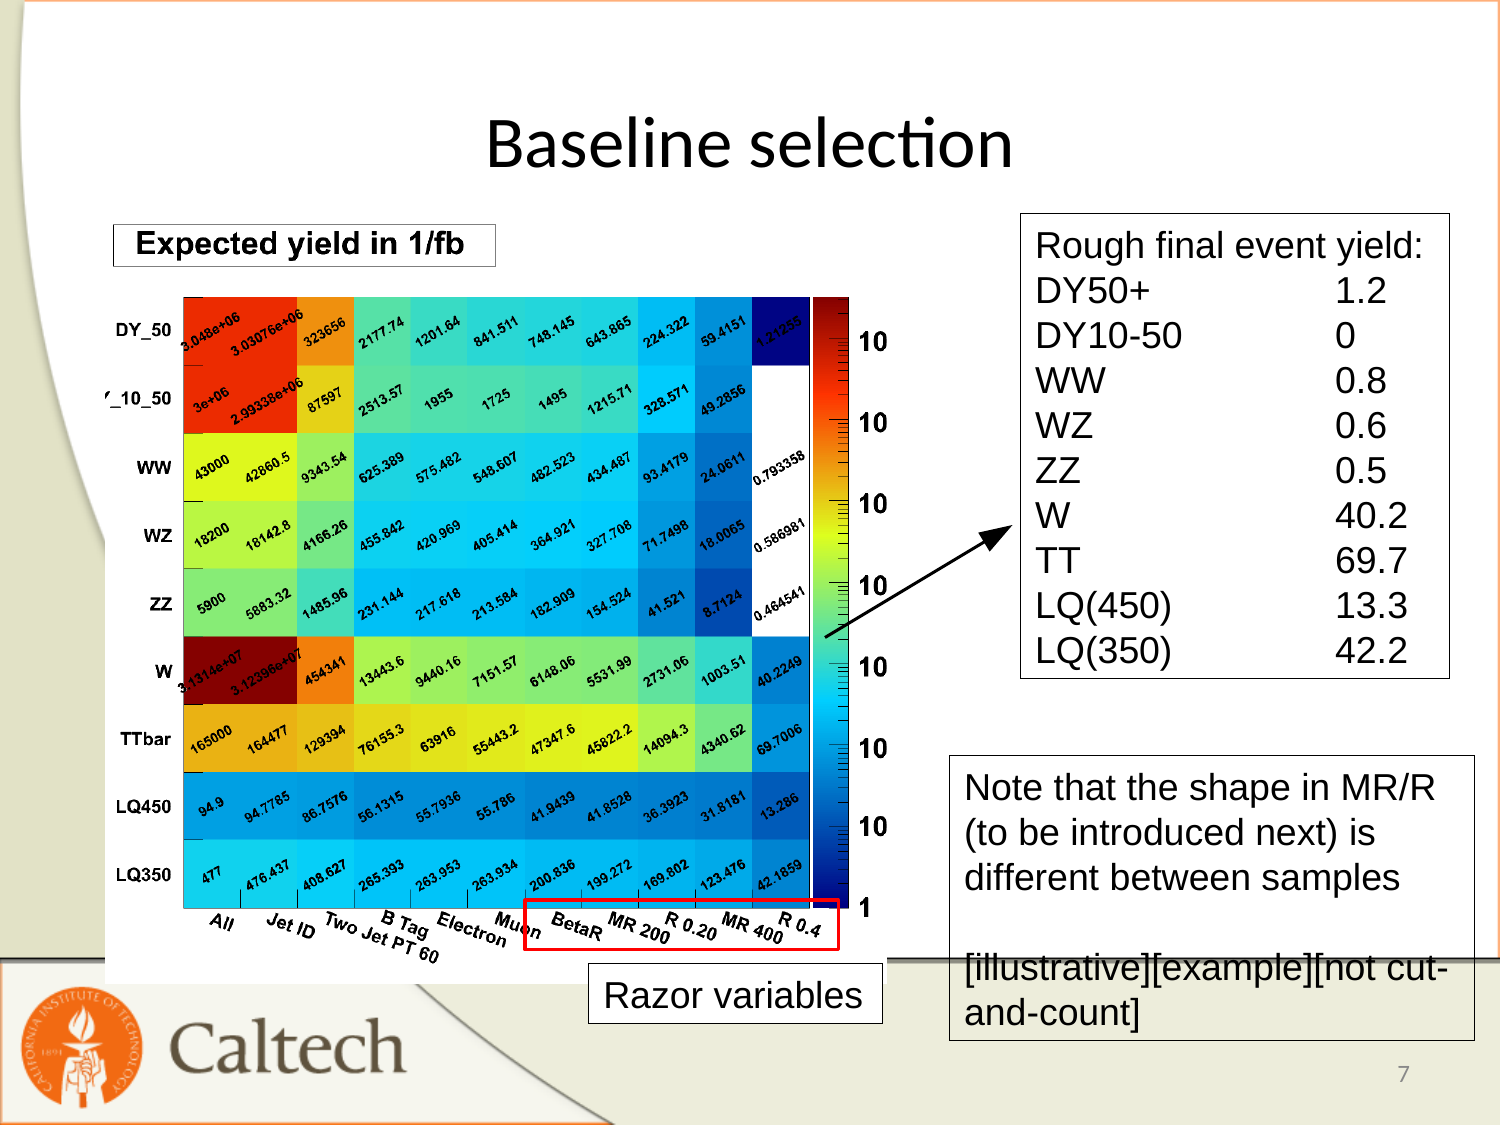

# Baseline selection
Rough final event yield:
DY50+		1.2
DY10-50		0
WW		0.8
WZ		0.6
ZZ		0.5
W		40.2
TT		69.7
LQ(450)		13.3
LQ(350)		42.2
Note that the shape in MR/R (to be introduced next) is different between samples
[illustrative][example][not cut-and-count]
Razor variables
7